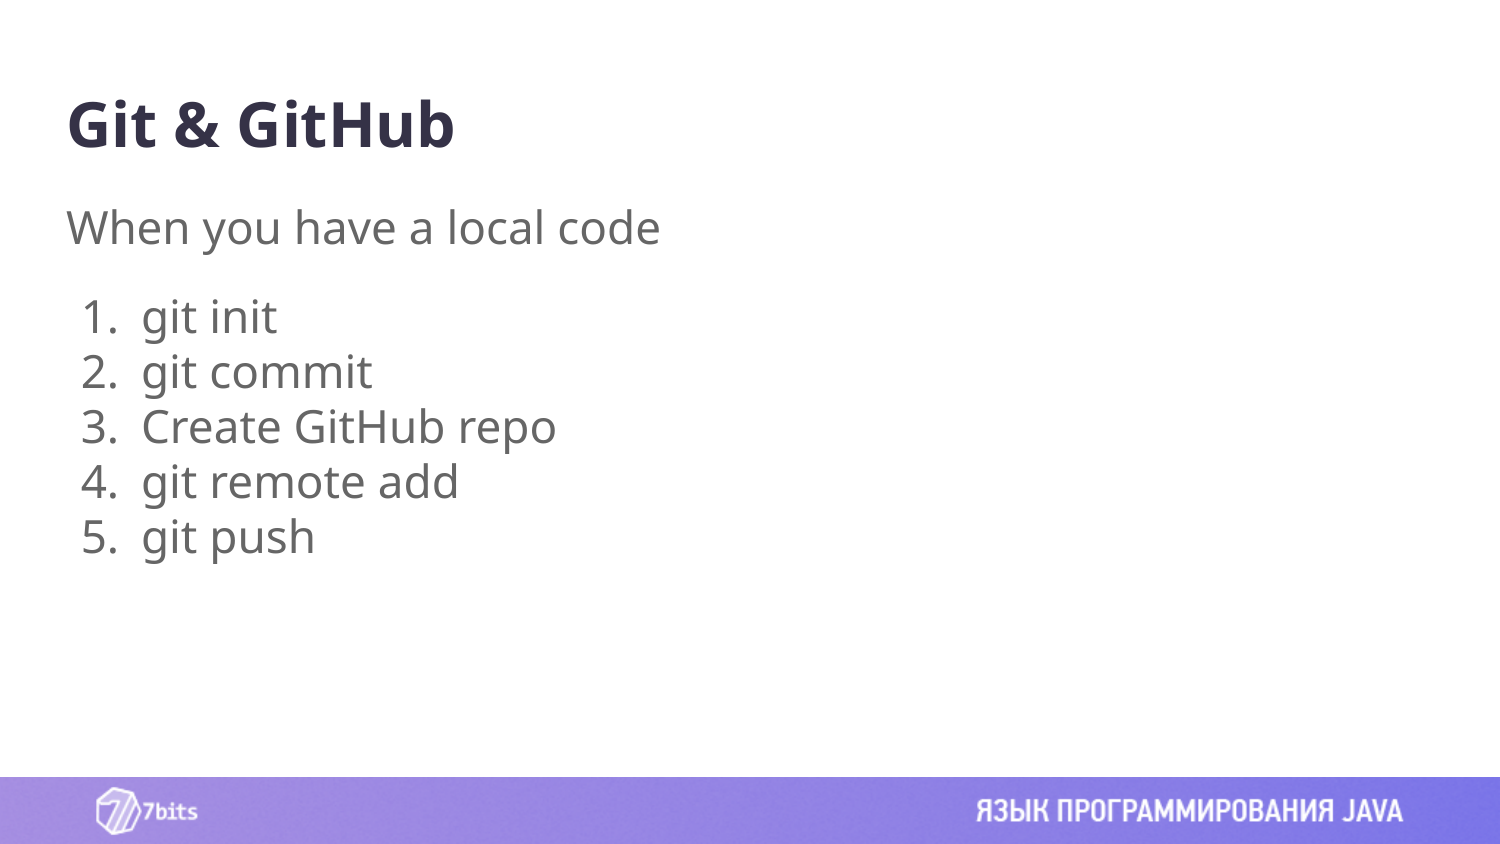

# Git & GitHub
When you have a local code
git init
git commit
Create GitHub repo
git remote add
git push